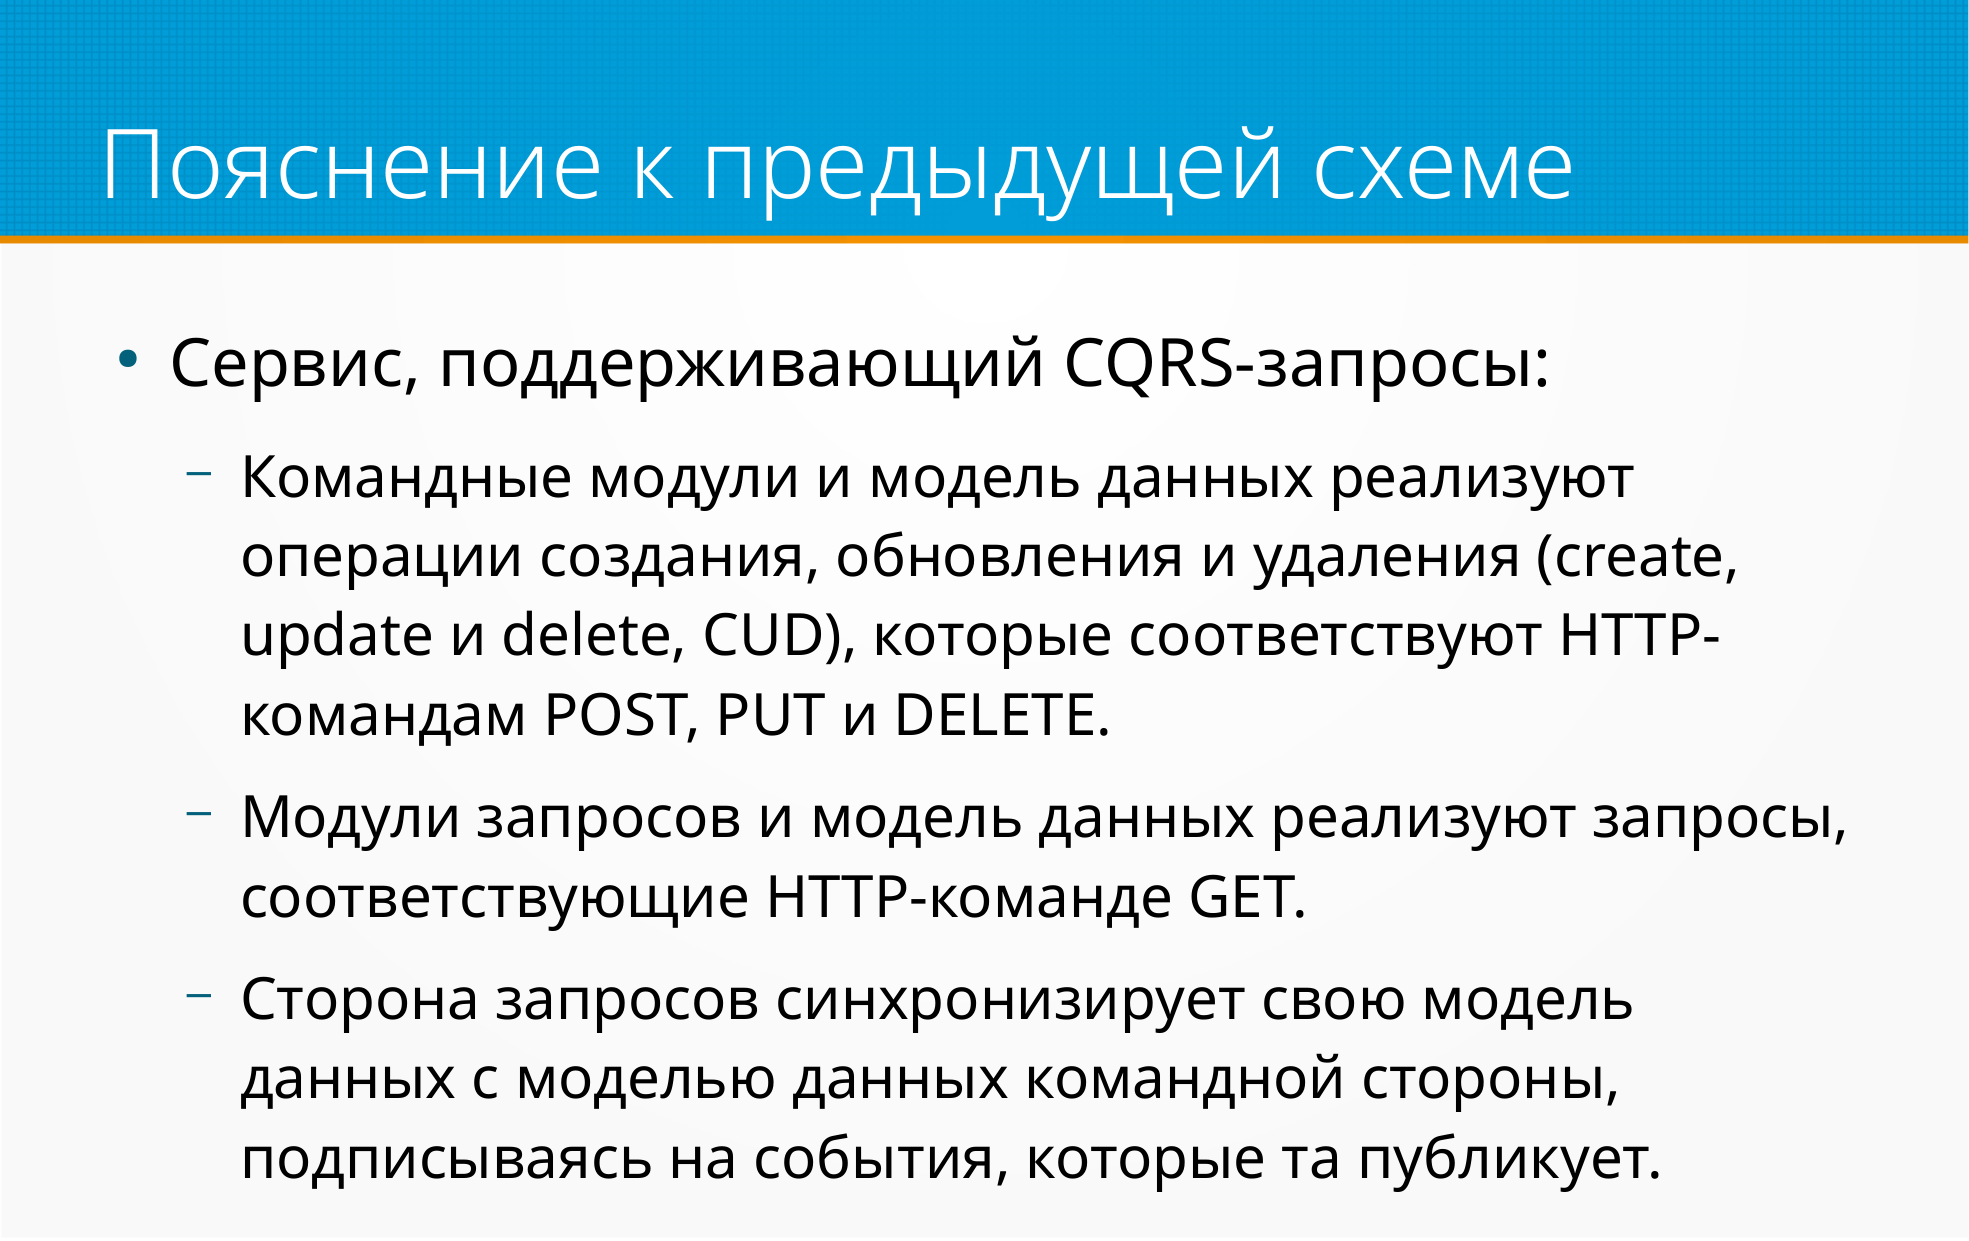

# Пояснение к предыдущей схеме
Сервис, поддерживающий CQRS-запросы:
Командные модули и модель данных реализуют операции создания, обновления и удаления (create, update и delete, CUD), которые соответствуют HTTP-командам POST, PUT и DELETE.
Модули запросов и модель данных реализуют запросы, соответствующие HTTP-команде GET.
Сторона запросов синхронизирует свою модель данных с моделью данных командной стороны, подписываясь на события, которые та публикует.